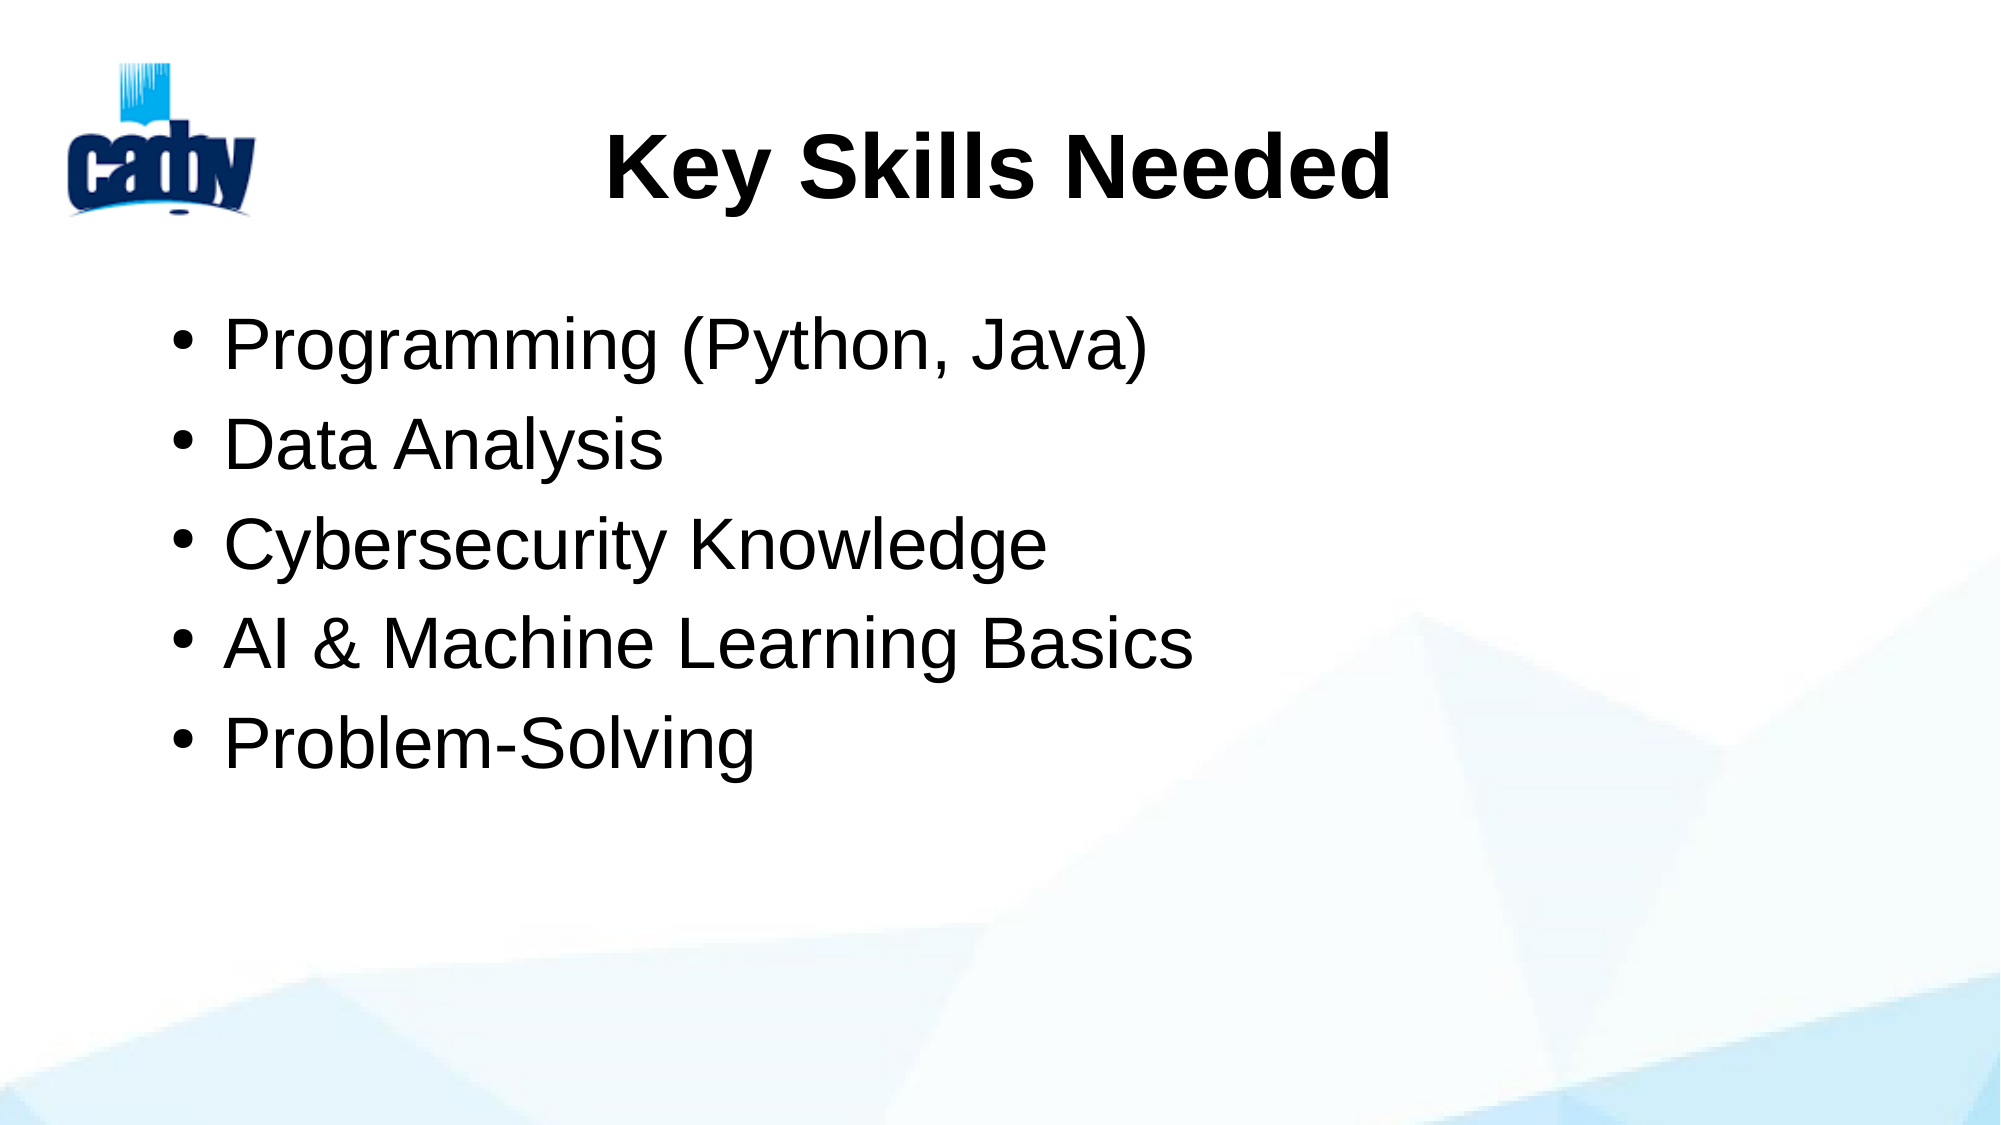

# Key Skills Needed
Programming (Python, Java)
Data Analysis
Cybersecurity Knowledge
AI & Machine Learning Basics
Problem-Solving